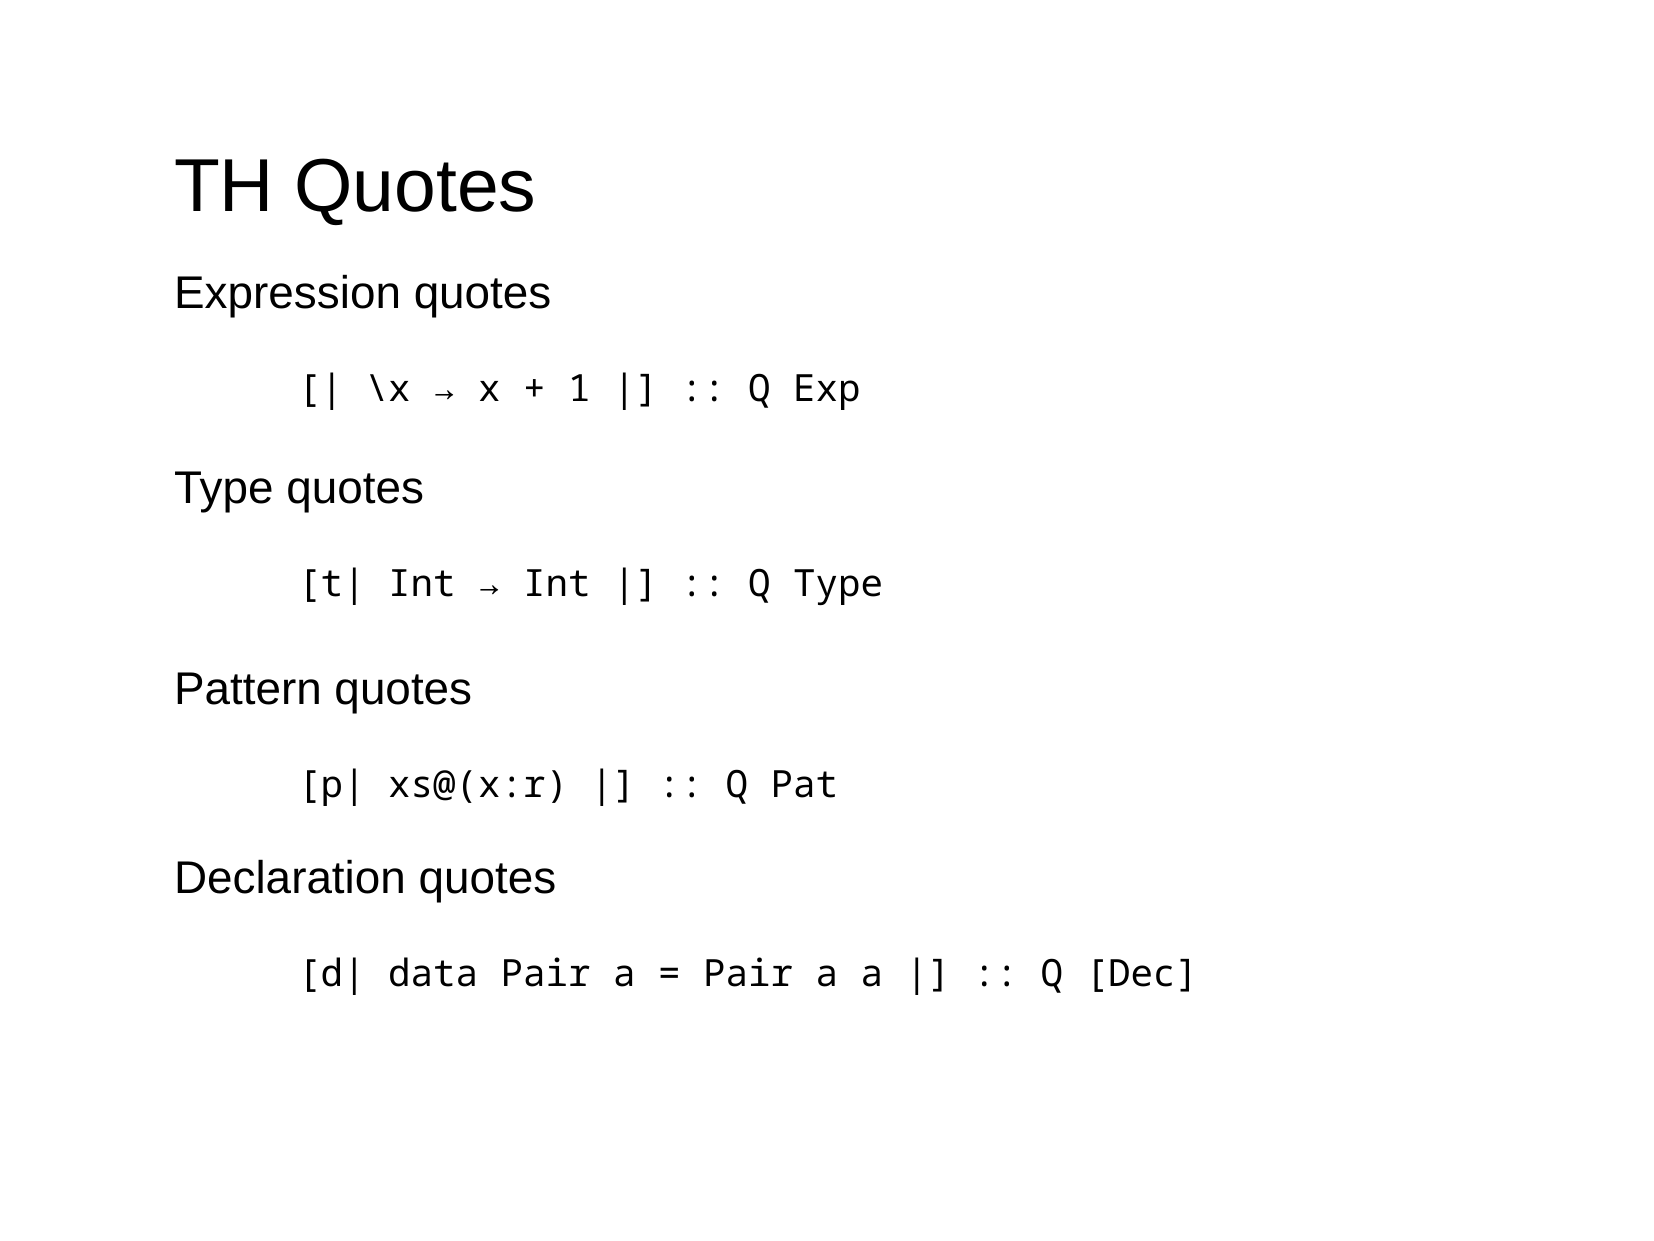

TH Quotes
Expression quotes
[| \x → x + 1 |] :: Q Exp
Type quotes
[t| Int → Int |] :: Q Type
Pattern quotes
[p| xs@(x:r) |] :: Q Pat
Declaration quotes
[d| data Pair a = Pair a a |] :: Q [Dec]